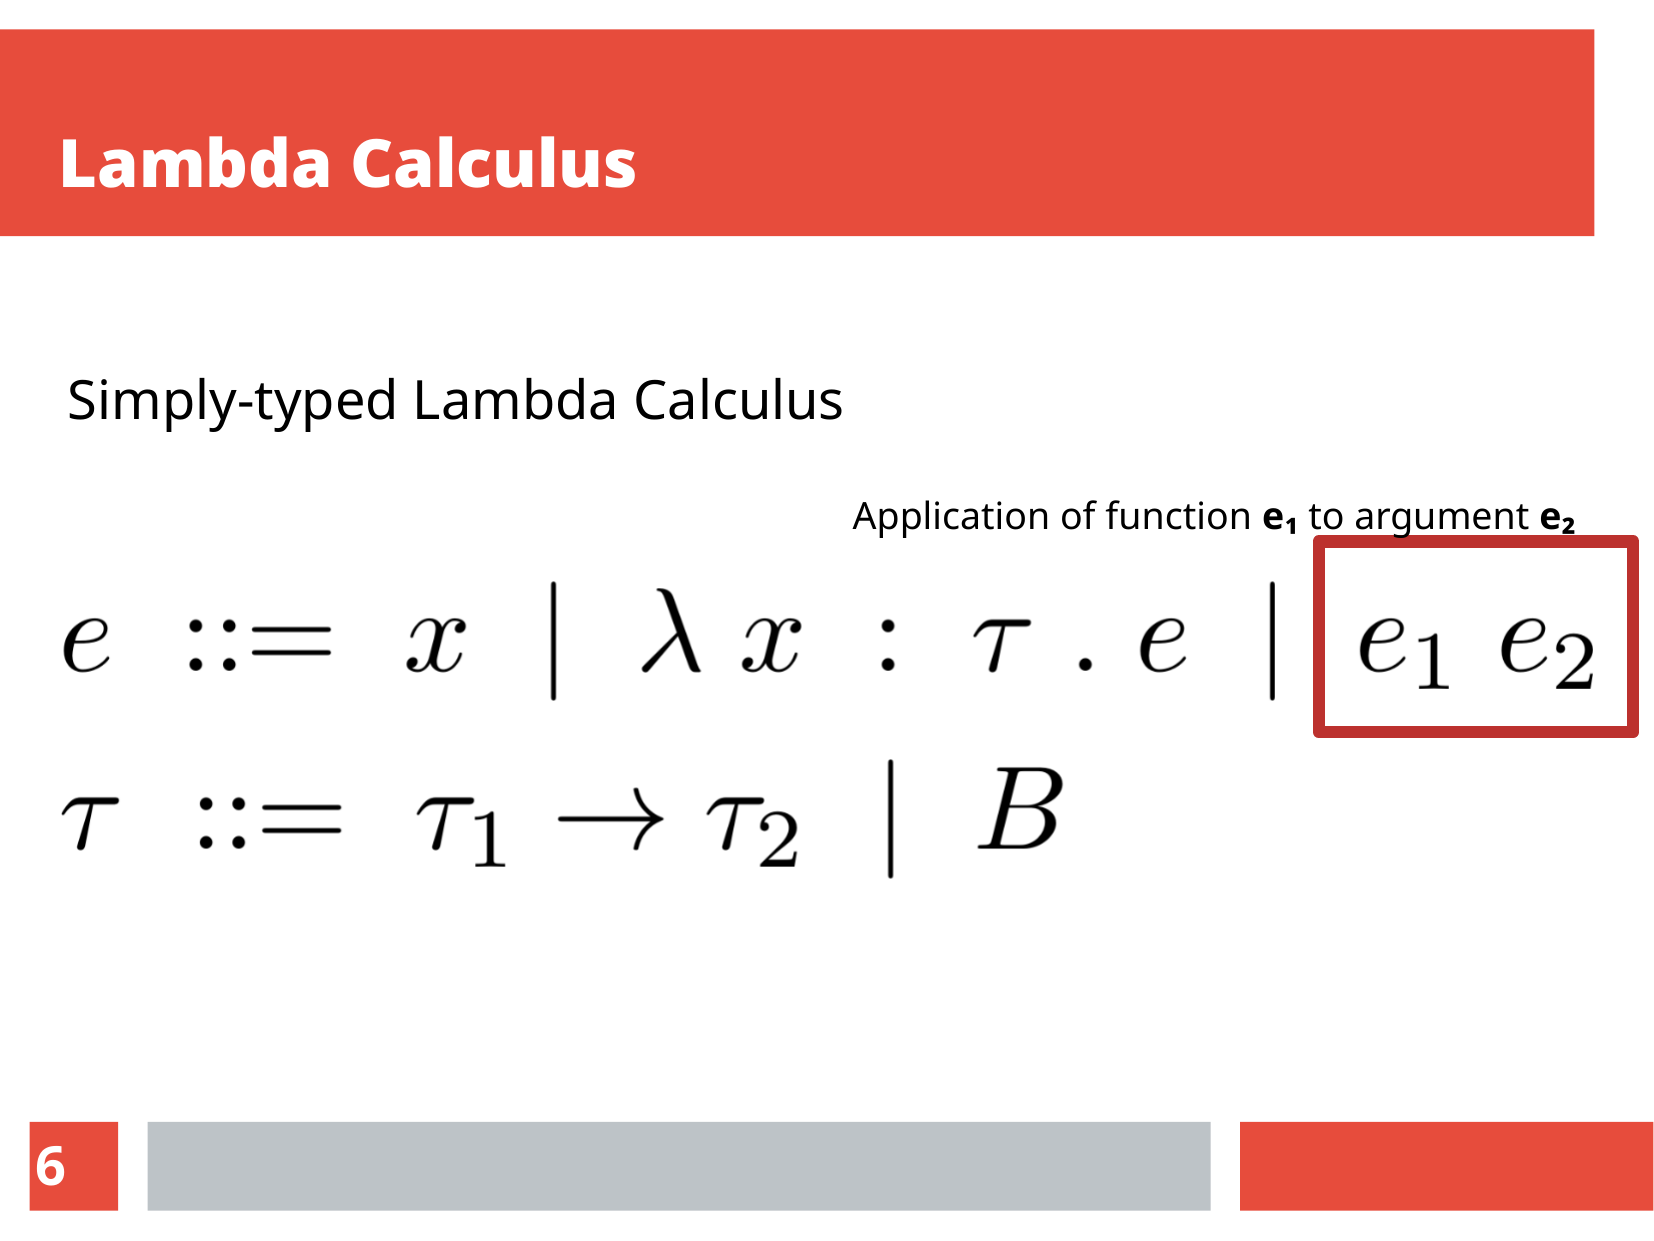

# Lambda Calculus
Simply-typed Lambda Calculus
Application of function e₁ to argument e₂
6
26